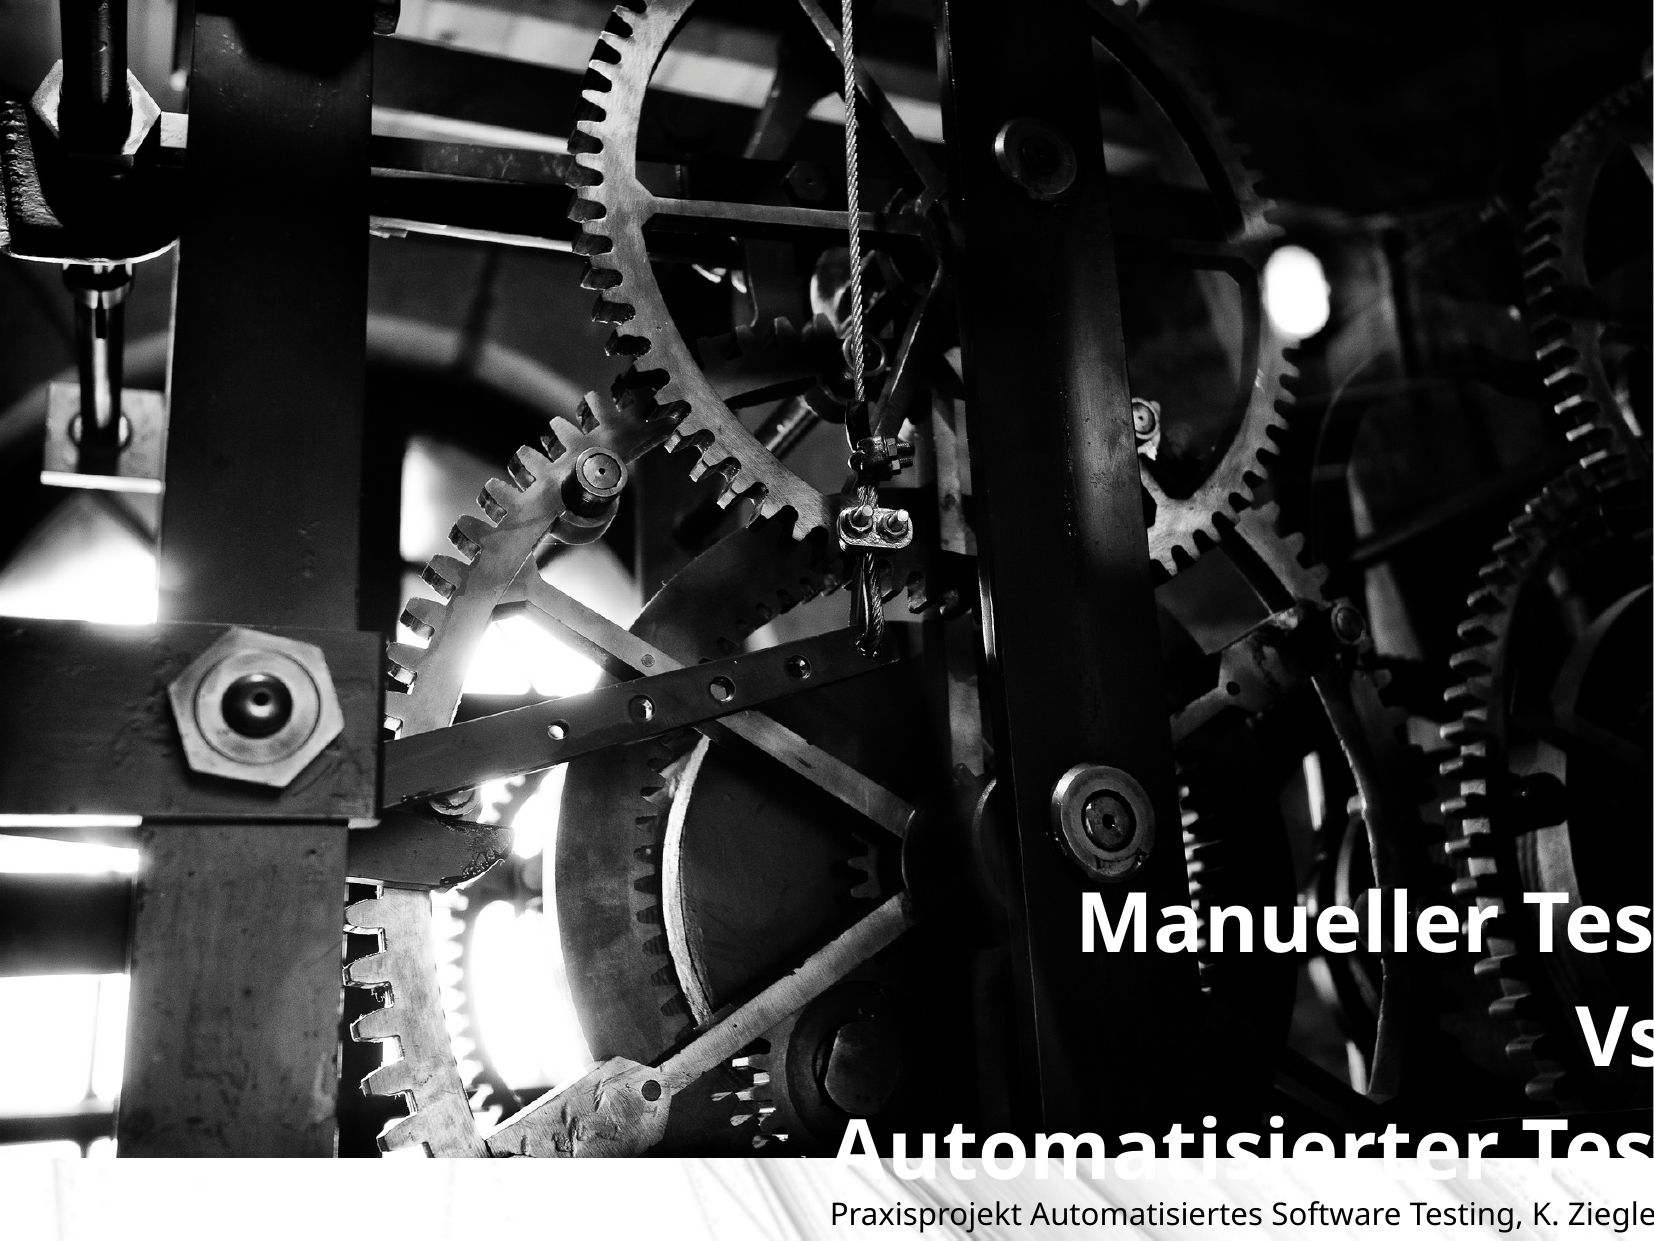

#
Manueller Test
Vs
Automatisierter Test
Praxisprojekt Automatisiertes Software Testing, K. Ziegler